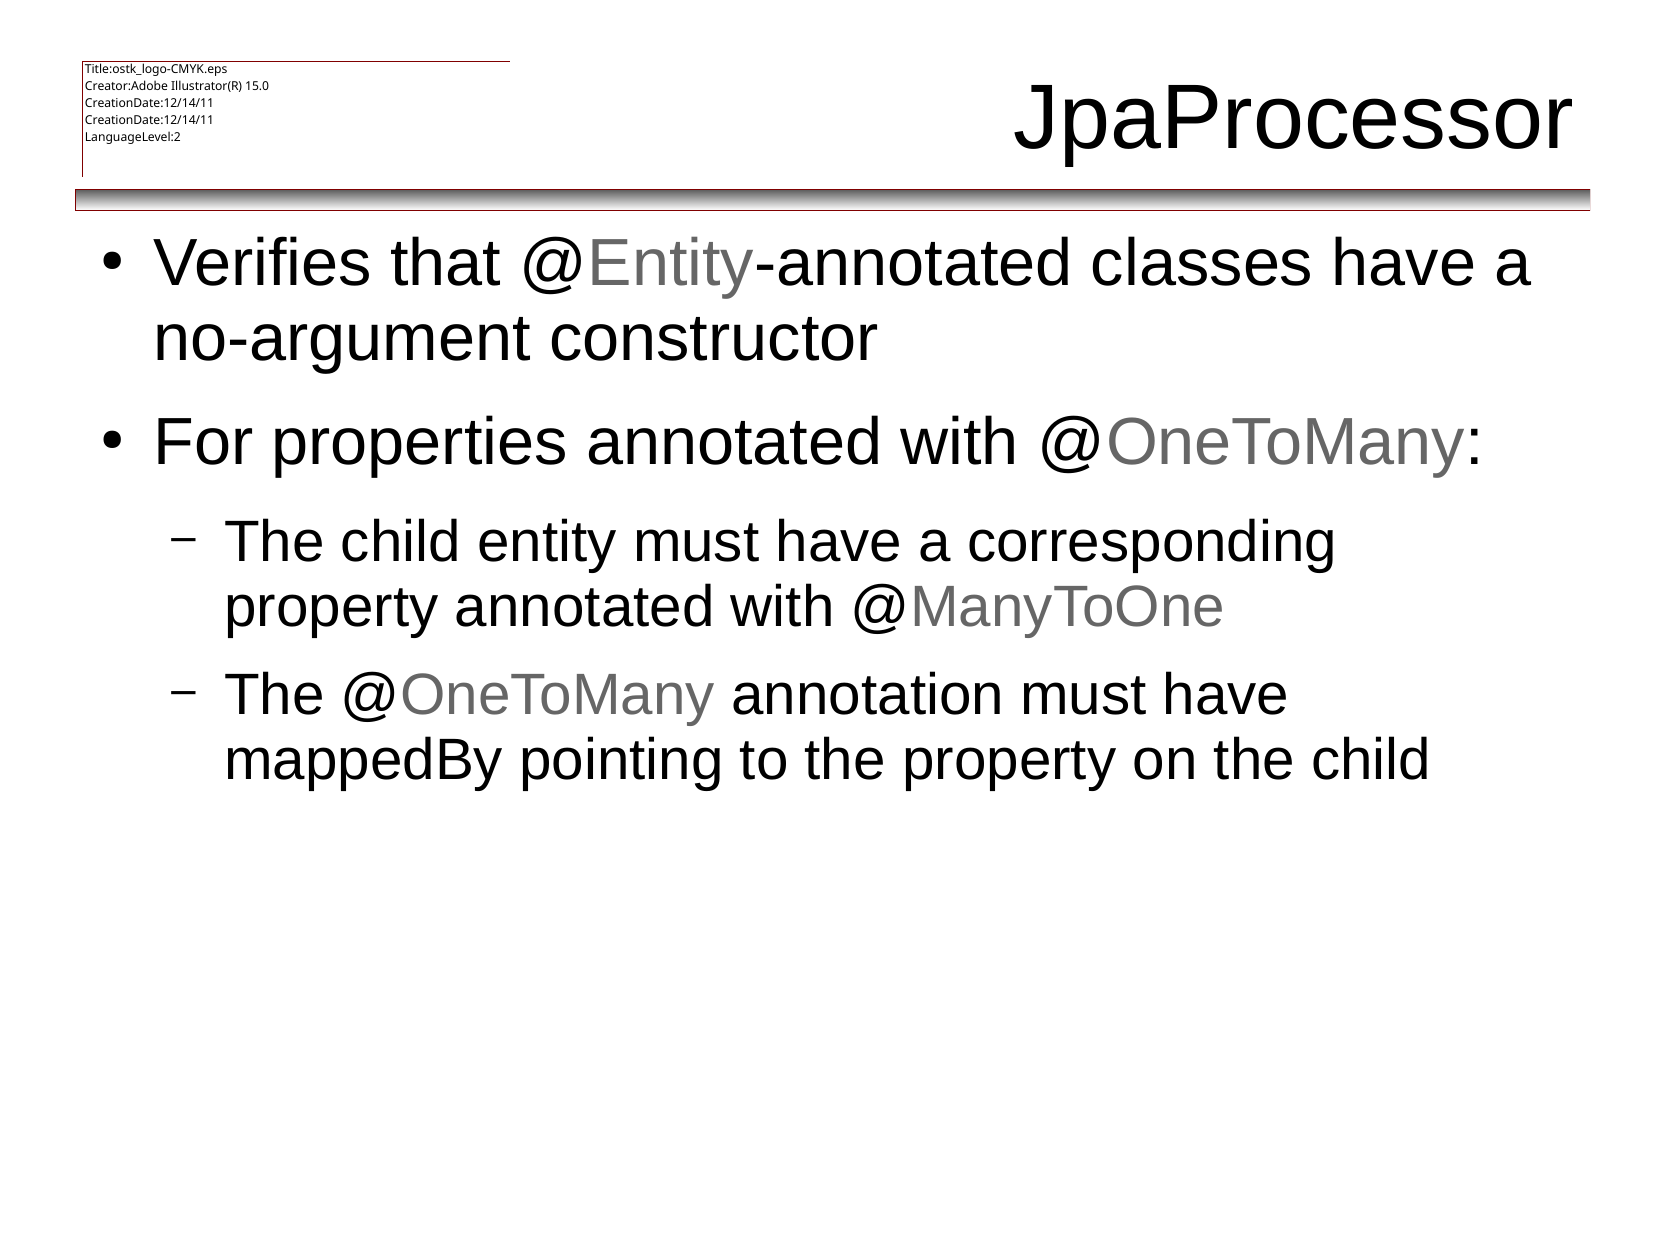

# JpaProcessor
Verifies that @Entity-annotated classes have a no-argument constructor
For properties annotated with @OneToMany:
The child entity must have a corresponding property annotated with @ManyToOne
The @OneToMany annotation must have mappedBy pointing to the property on the child